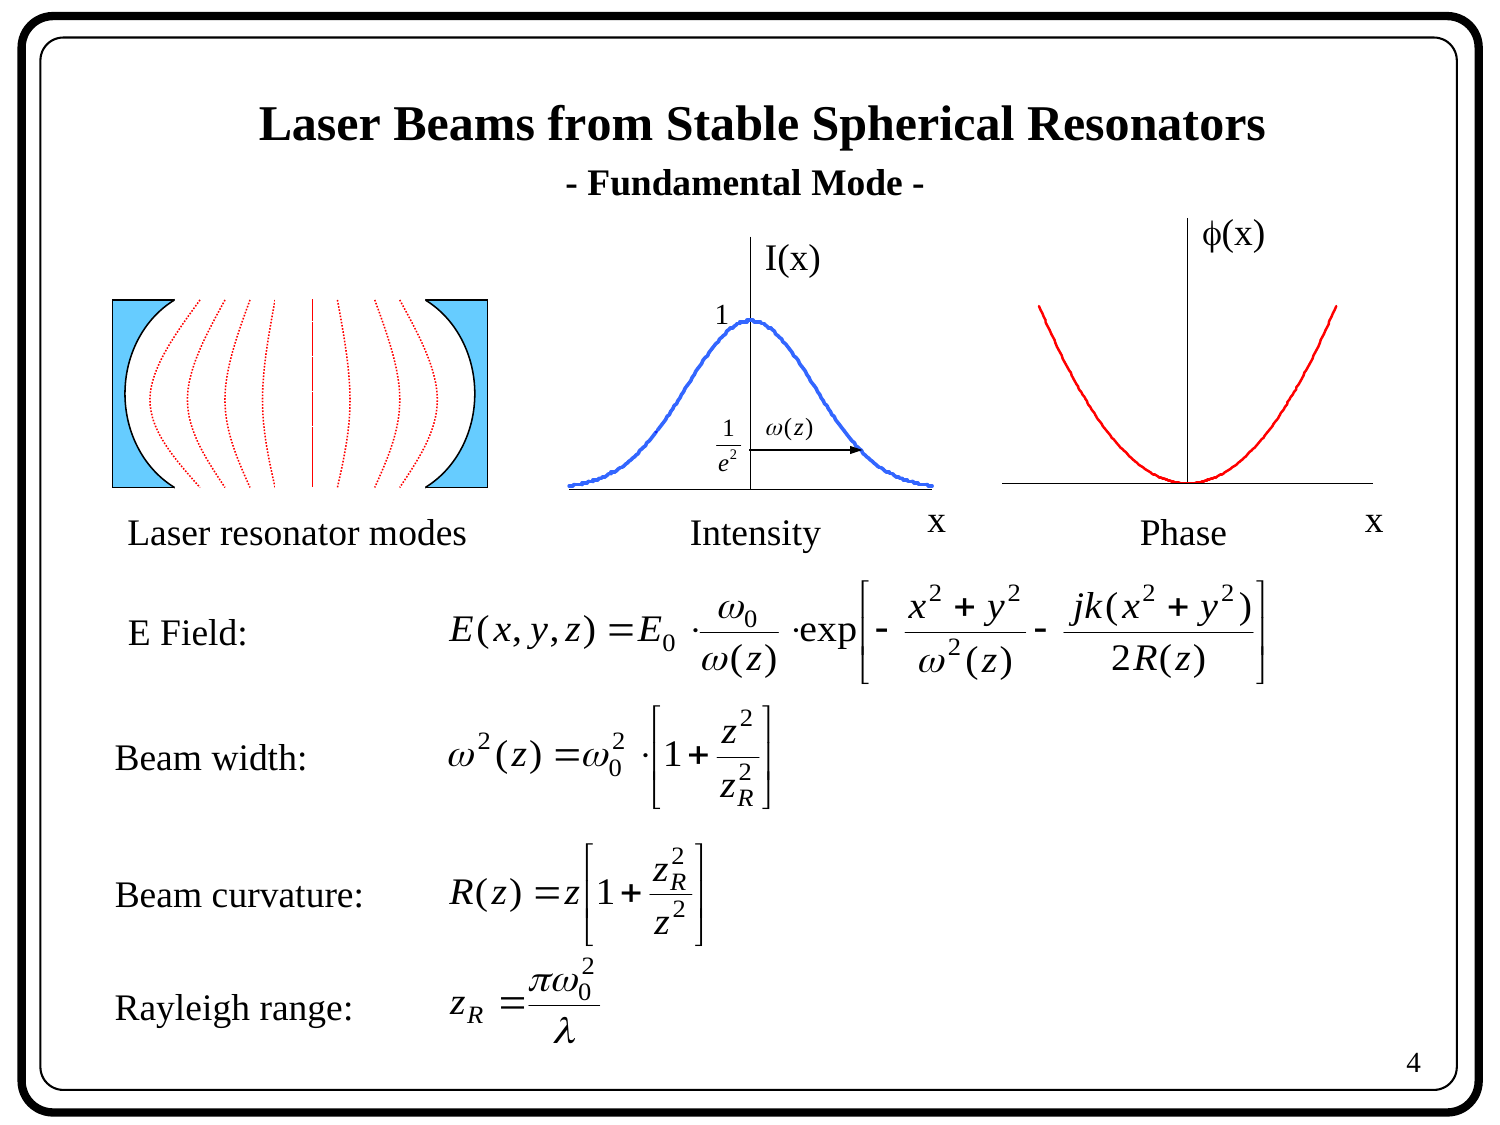

# Laser Beams from Stable Spherical Resonators
- Fundamental Mode -
(x)
I(x)
1
x
x
Laser resonator modes
Intensity
Phase
E Field:
Beam width:
Beam curvature:
Rayleigh range:
3